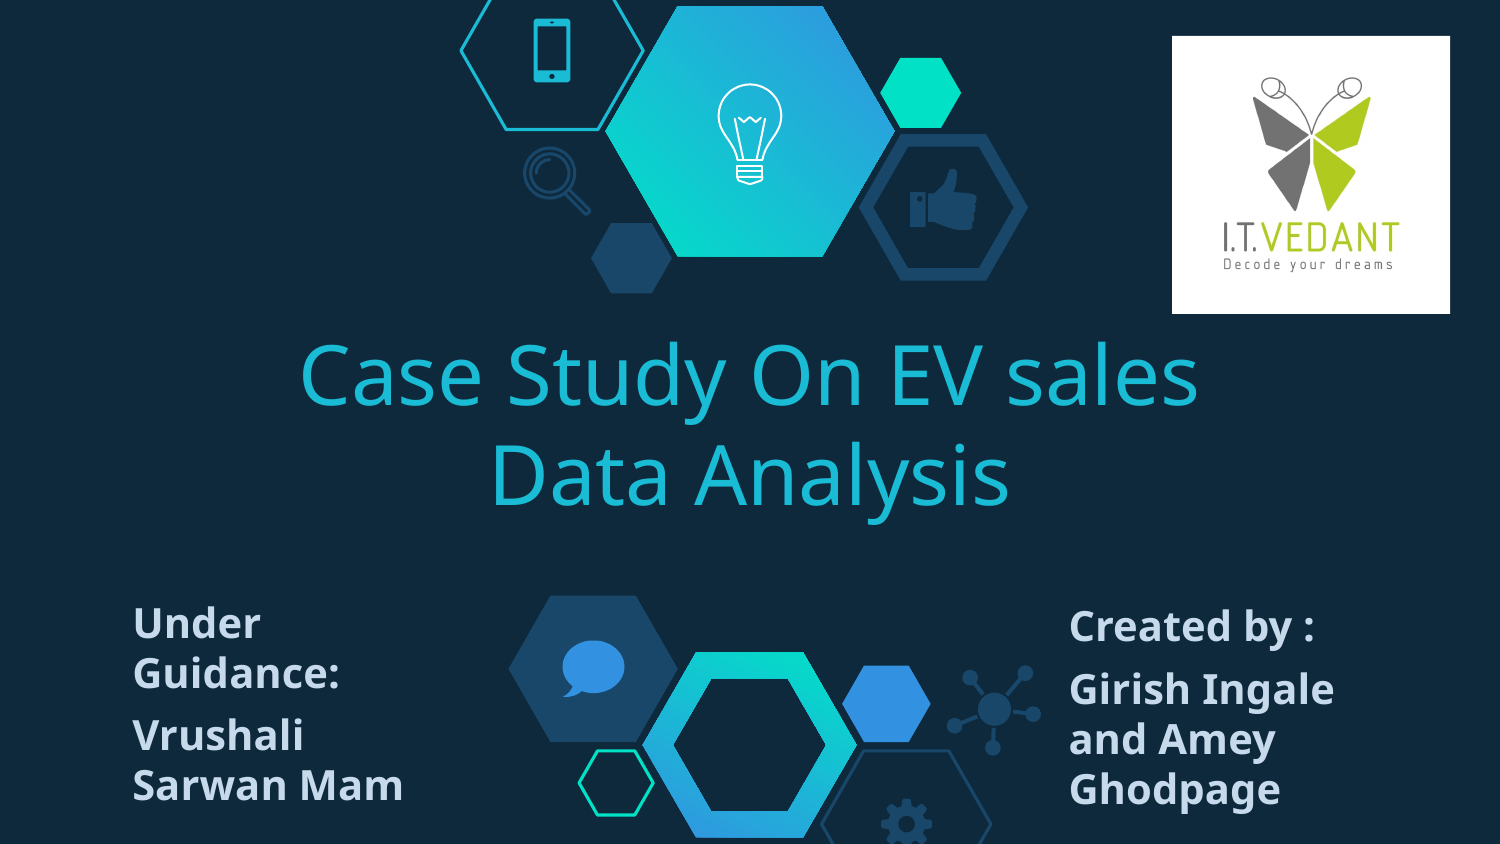

# Case Study On EV sales Data Analysis
 Created by :
Girish Ingale and Amey Ghodpage
Under Guidance:
Vrushali Sarwan Mam